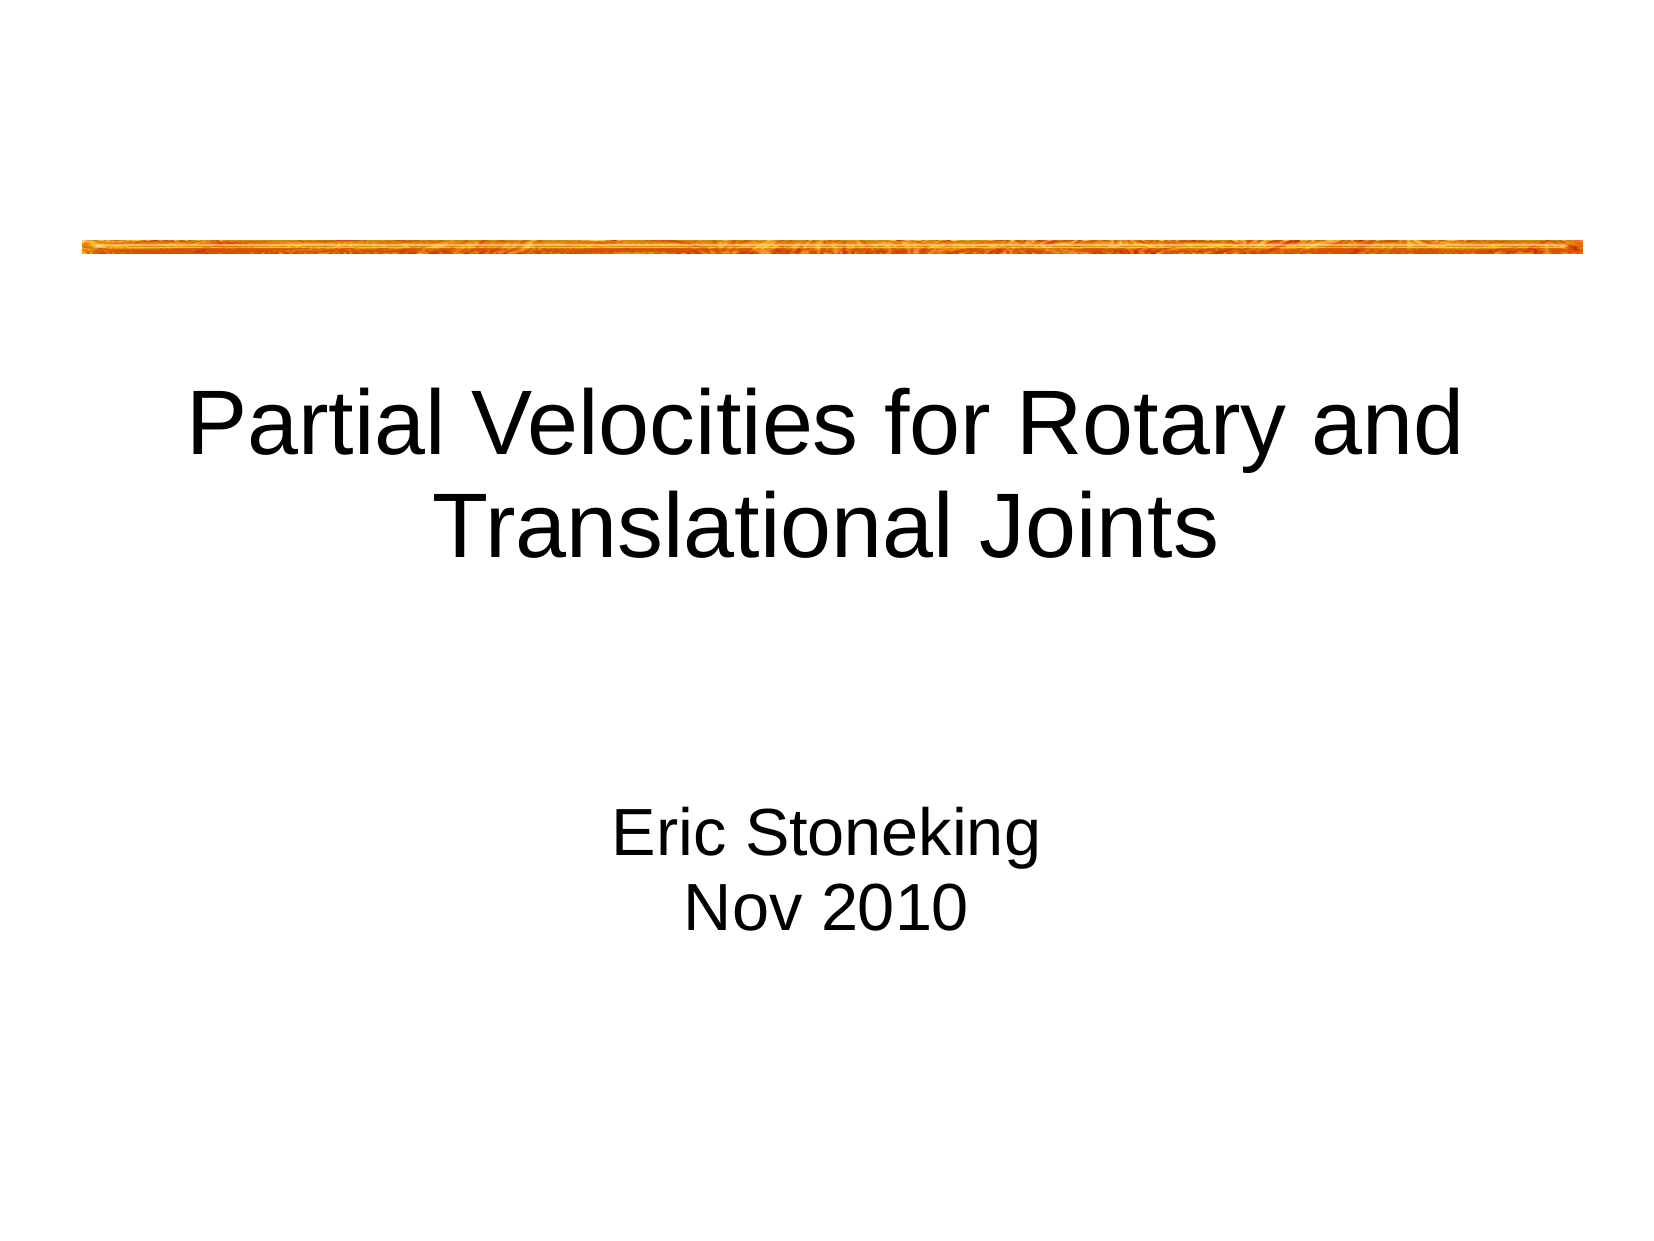

# Partial Velocities for Rotary and Translational Joints
Eric Stoneking
Nov 2010